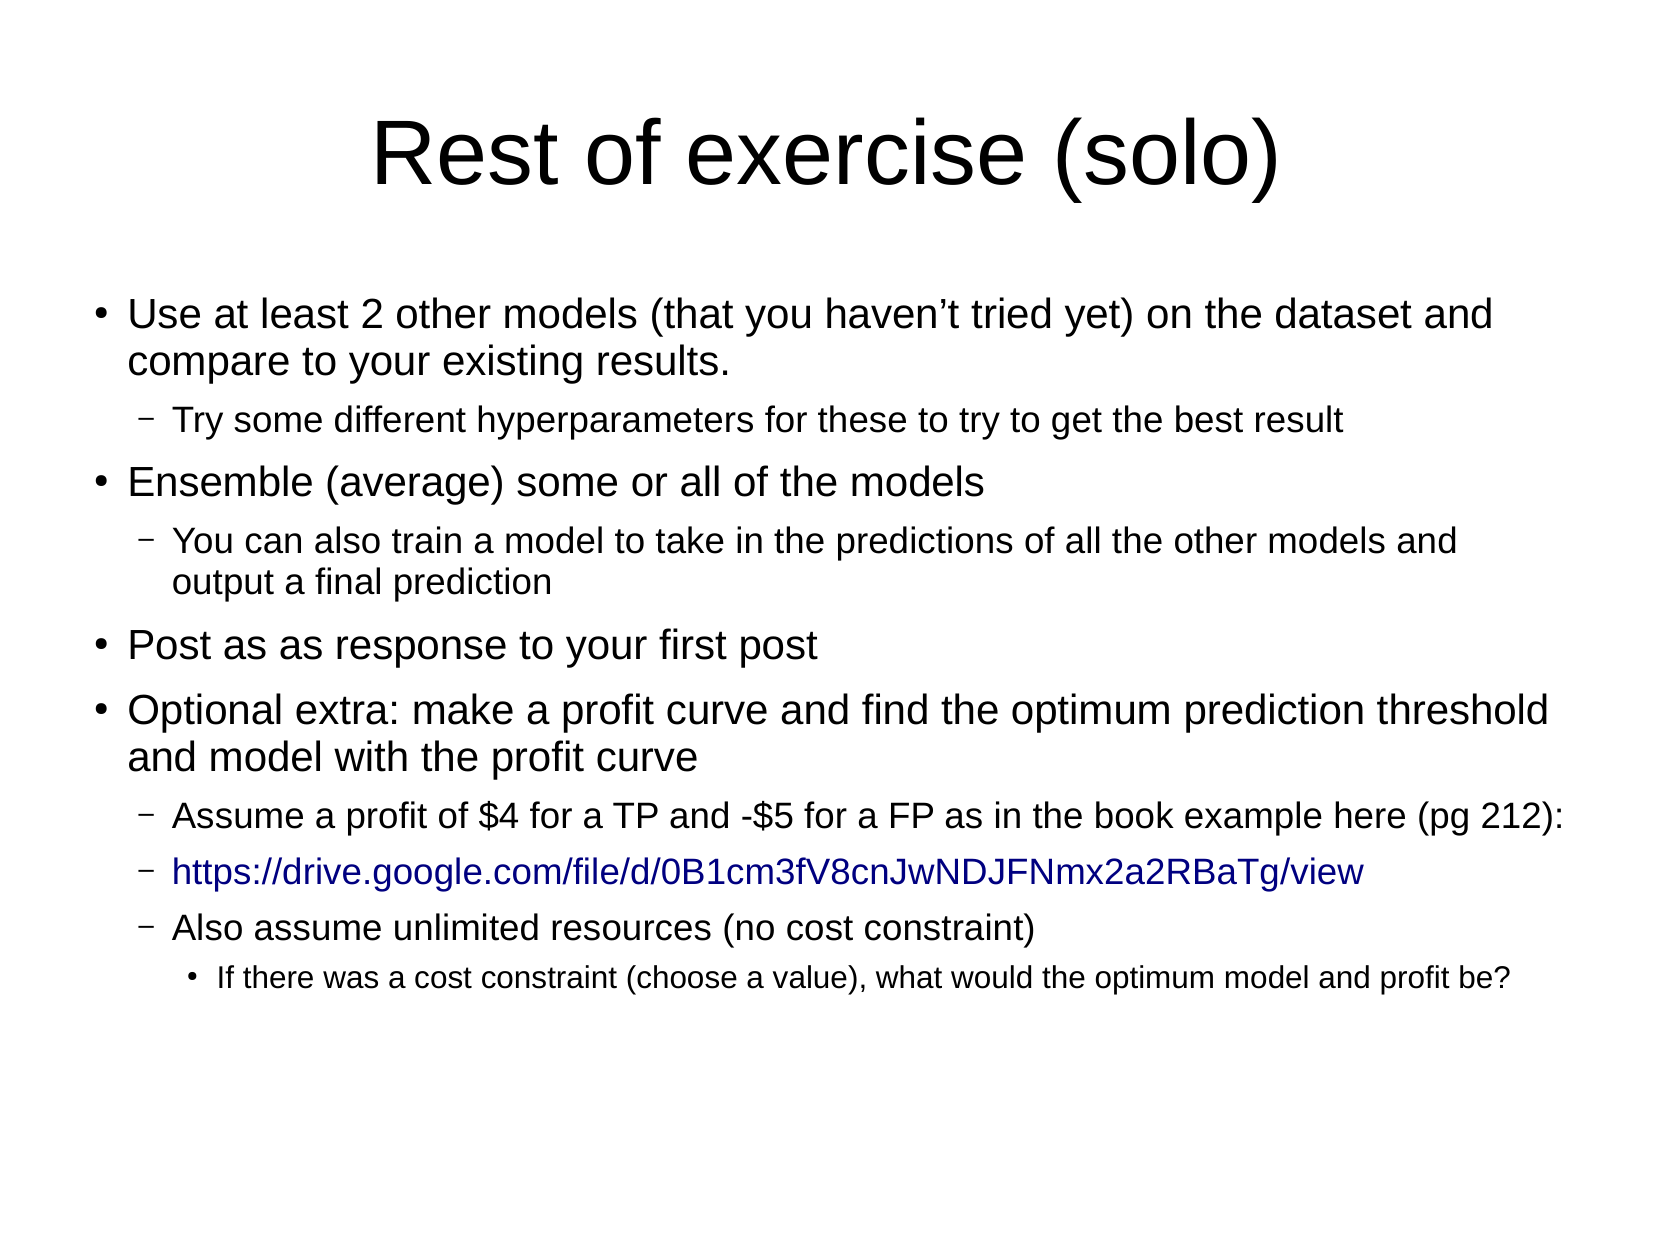

# Rest of exercise (solo)
Use at least 2 other models (that you haven’t tried yet) on the dataset and compare to your existing results.
Try some different hyperparameters for these to try to get the best result
Ensemble (average) some or all of the models
You can also train a model to take in the predictions of all the other models and output a final prediction
Post as as response to your first post
Optional extra: make a profit curve and find the optimum prediction threshold and model with the profit curve
Assume a profit of $4 for a TP and -$5 for a FP as in the book example here (pg 212):
https://drive.google.com/file/d/0B1cm3fV8cnJwNDJFNmx2a2RBaTg/view
Also assume unlimited resources (no cost constraint)
If there was a cost constraint (choose a value), what would the optimum model and profit be?